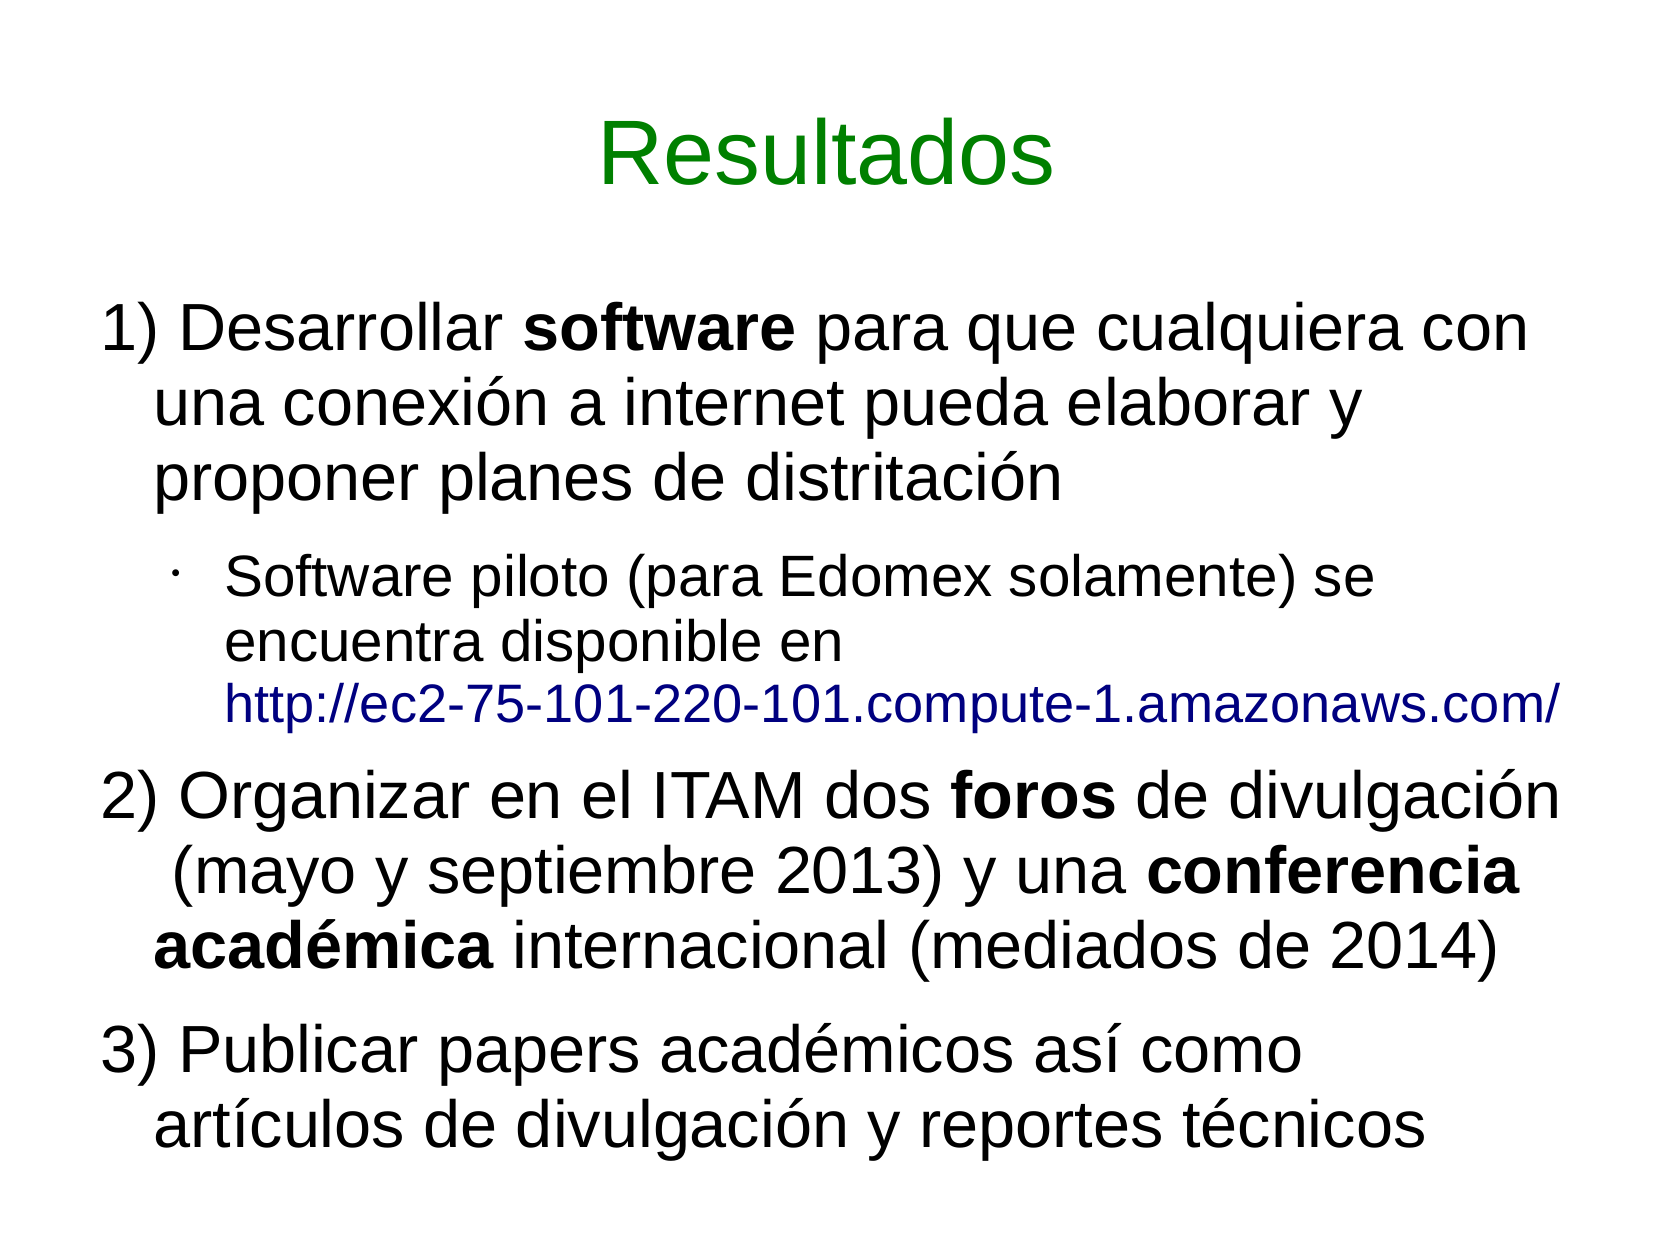

# Resultados
 Desarrollar software para que cualquiera con una conexión a internet pueda elaborar y proponer planes de distritación
Software piloto (para Edomex solamente) se encuentra disponible en http://ec2-75-101-220-101.compute-1.amazonaws.com/
 Organizar en el ITAM dos foros de divulgación (mayo y septiembre 2013) y una conferencia académica internacional (mediados de 2014)
 Publicar papers académicos así como artículos de divulgación y reportes técnicos